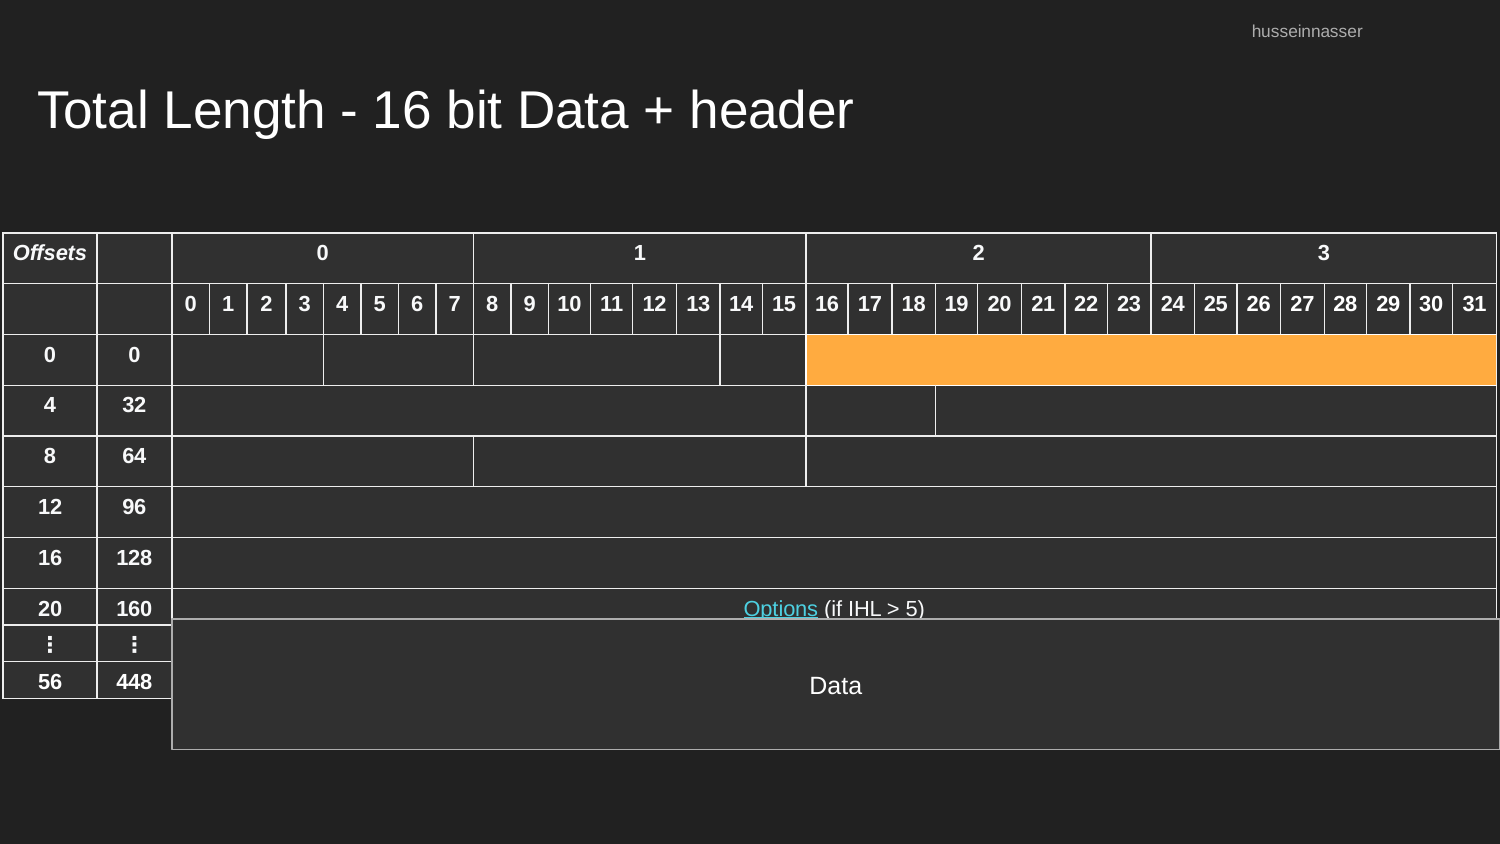

husseinnasser
# Total Length - 16 bit Data + header
| Offsets | | 0 | | | | | | | | 1 | | | | | | | | 2 | | | | | | | | 3 | | | | | | | |
| --- | --- | --- | --- | --- | --- | --- | --- | --- | --- | --- | --- | --- | --- | --- | --- | --- | --- | --- | --- | --- | --- | --- | --- | --- | --- | --- | --- | --- | --- | --- | --- | --- | --- |
| | | 0 | 1 | 2 | 3 | 4 | 5 | 6 | 7 | 8 | 9 | 10 | 11 | 12 | 13 | 14 | 15 | 16 | 17 | 18 | 19 | 20 | 21 | 22 | 23 | 24 | 25 | 26 | 27 | 28 | 29 | 30 | 31 |
| 0 | 0 | | | | | | | | | | | | | | | | | | | | | | | | | | | | | | | | |
| 4 | 32 | | | | | | | | | | | | | | | | | | | | | | | | | | | | | | | | |
| 8 | 64 | | | | | | | | | | | | | | | | | | | | | | | | | | | | | | | | |
| 12 | 96 | | | | | | | | | | | | | | | | | | | | | | | | | | | | | | | | |
| 16 | 128 | | | | | | | | | | | | | | | | | | | | | | | | | | | | | | | | |
| 20 | 160 | Options (if IHL > 5) | | | | | | | | | | | | | | | | | | | | | | | | | | | | | | | |
| ⋮ | ⋮ | | | | | | | | | | | | | | | | | | | | | | | | | | | | | | | | |
| 56 | 448 | | | | | | | | | | | | | | | | | | | | | | | | | | | | | | | | |
Data